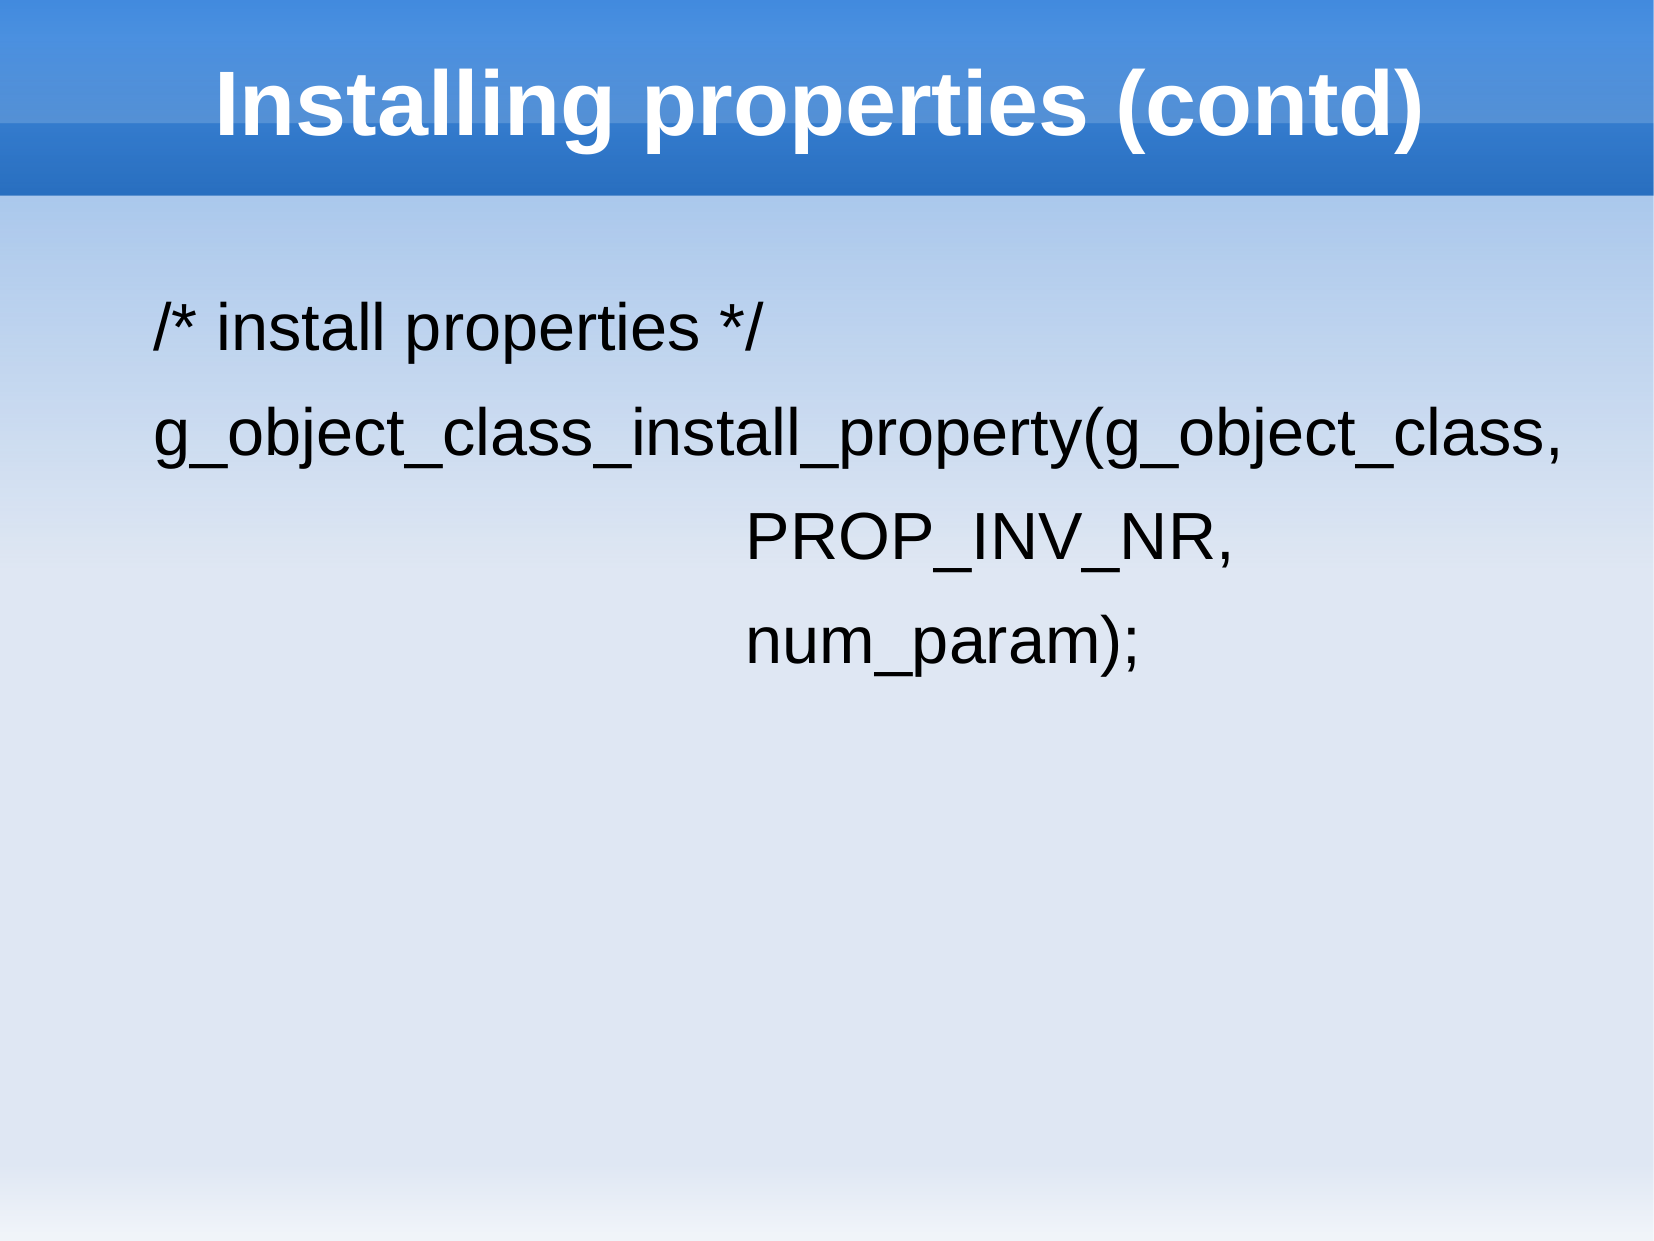

# Installing properties (contd)
/* install properties */
g_object_class_install_property(g_object_class,
 PROP_INV_NR,
 num_param);